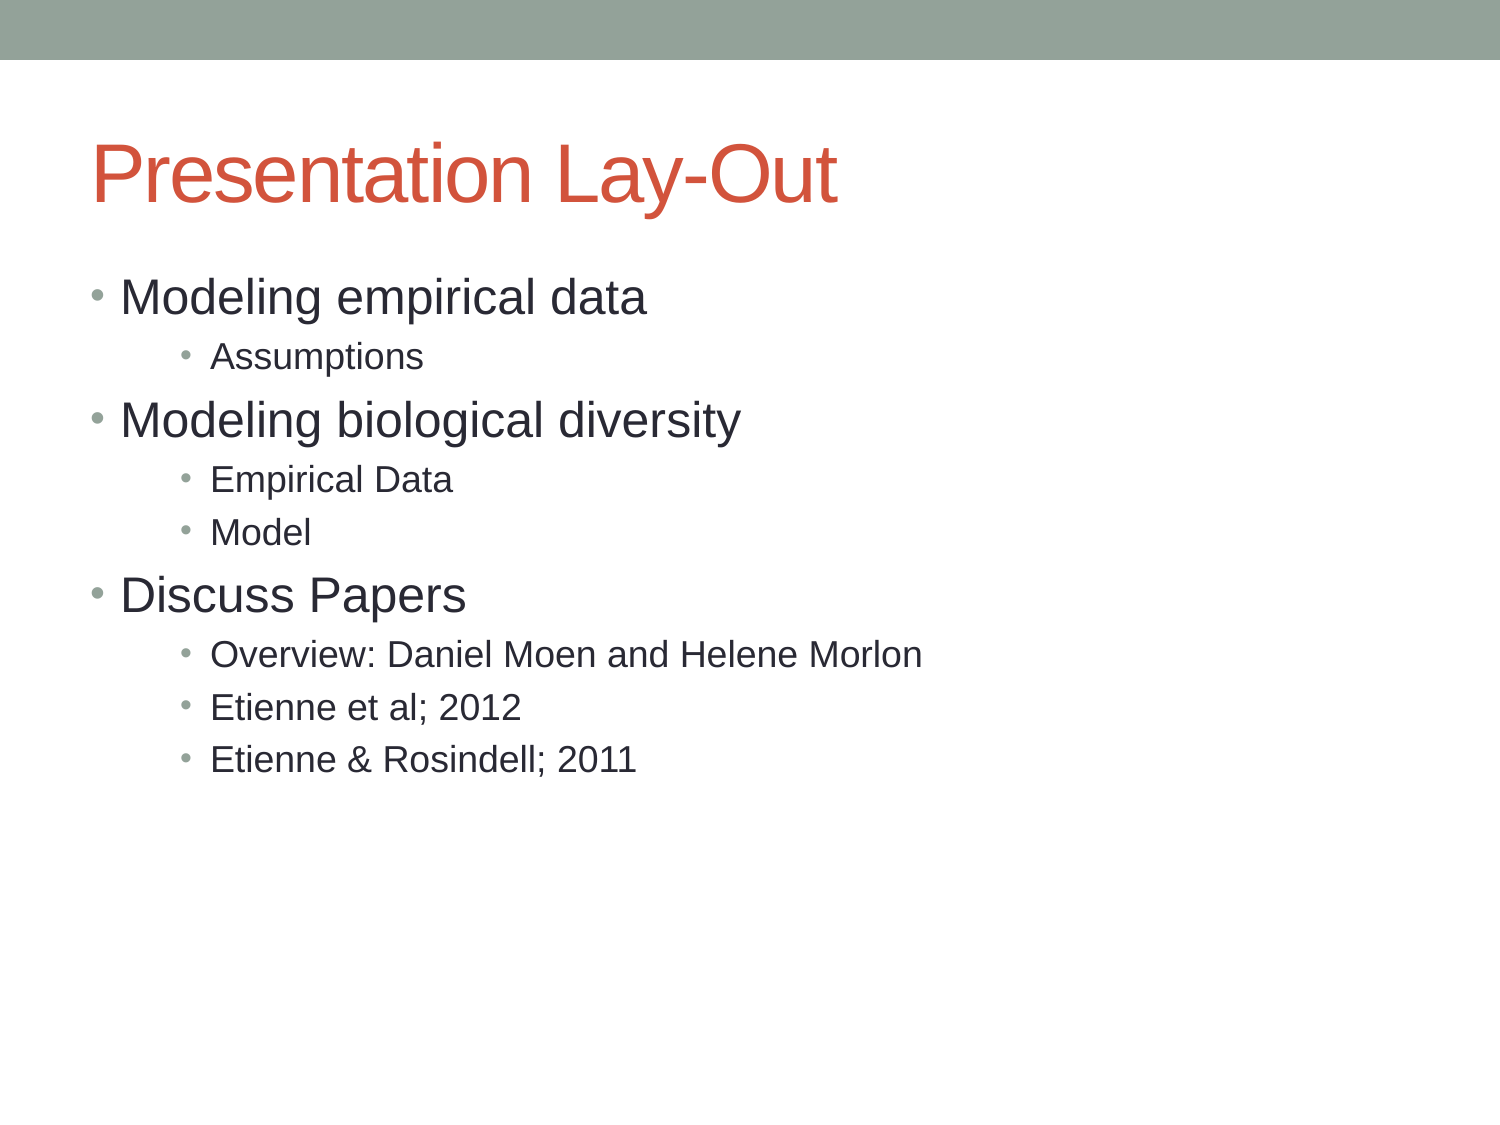

# Presentation Lay-Out
Modeling empirical data
Assumptions
Modeling biological diversity
Empirical Data
Model
Discuss Papers
Overview: Daniel Moen and Helene Morlon
Etienne et al; 2012
Etienne & Rosindell; 2011